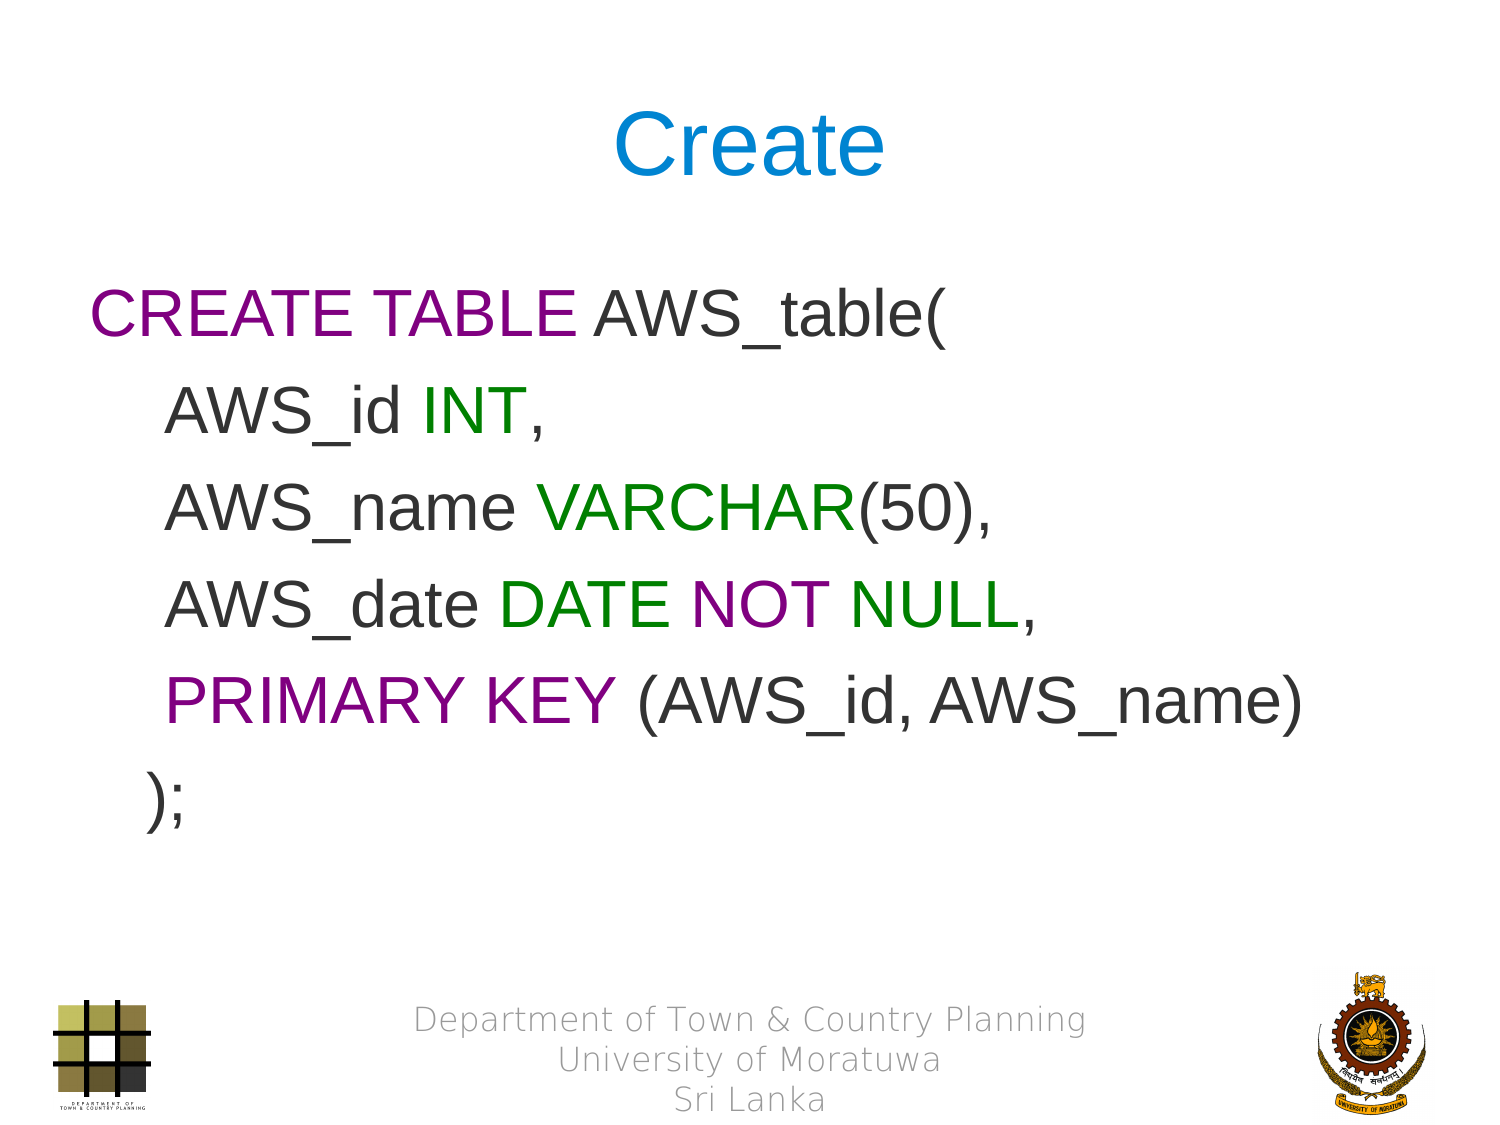

# Create
CREATE TABLE AWS_table(
 AWS_id INT,
 AWS_name VARCHAR(50),
 AWS_date DATE NOT NULL,
 PRIMARY KEY (AWS_id, AWS_name)
);